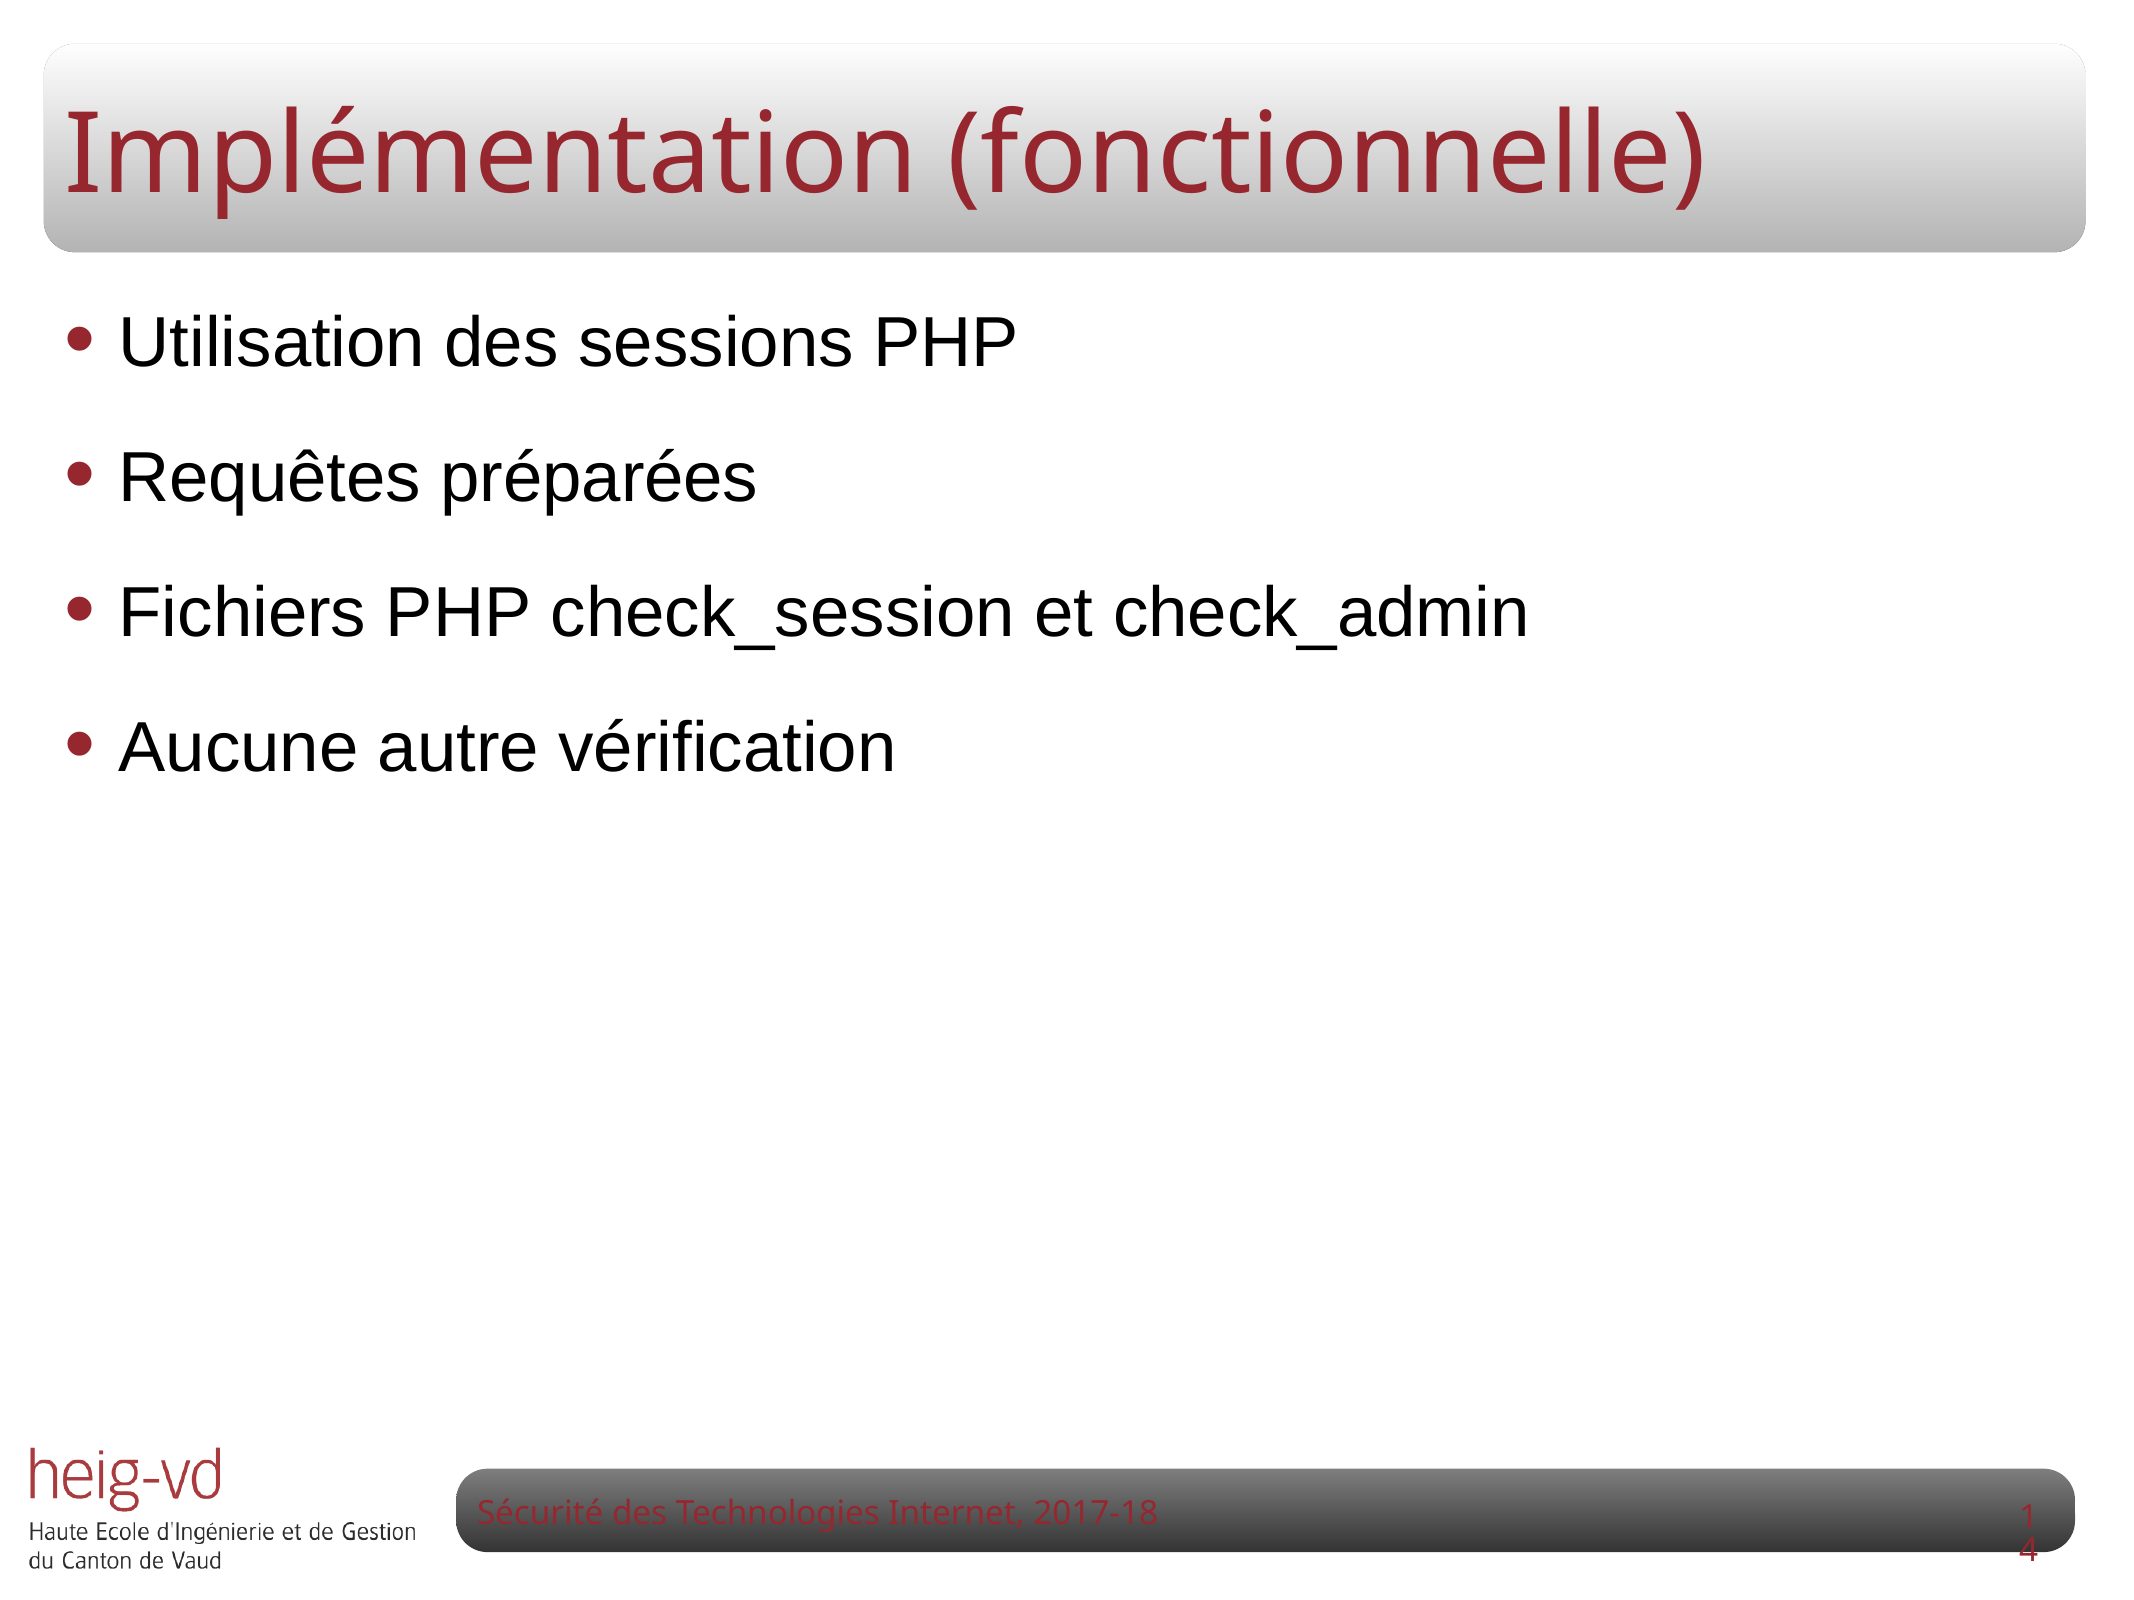

# Implémentation (fonctionnelle)
Utilisation des sessions PHP
Requêtes préparées
Fichiers PHP check_session et check_admin
Aucune autre vérification